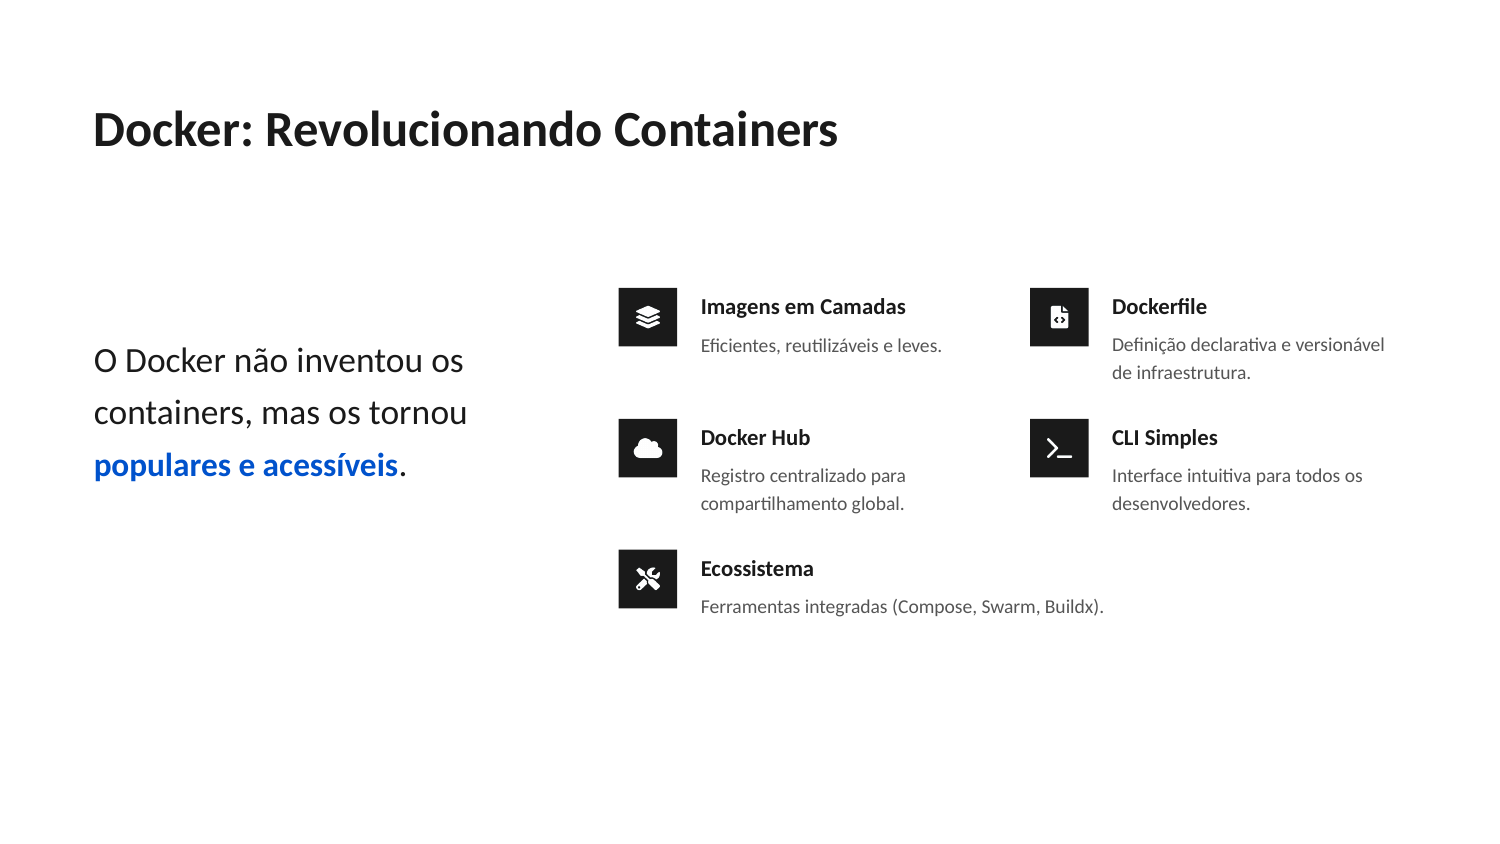

Docker: Revolucionando Containers
Imagens em Camadas
Dockerfile
O Docker não inventou os containers, mas os tornou populares e acessíveis.
Eficientes, reutilizáveis e leves.
Definição declarativa e versionável de infraestrutura.
Docker Hub
CLI Simples
Registro centralizado para compartilhamento global.
Interface intuitiva para todos os desenvolvedores.
Ecossistema
Ferramentas integradas (Compose, Swarm, Buildx).